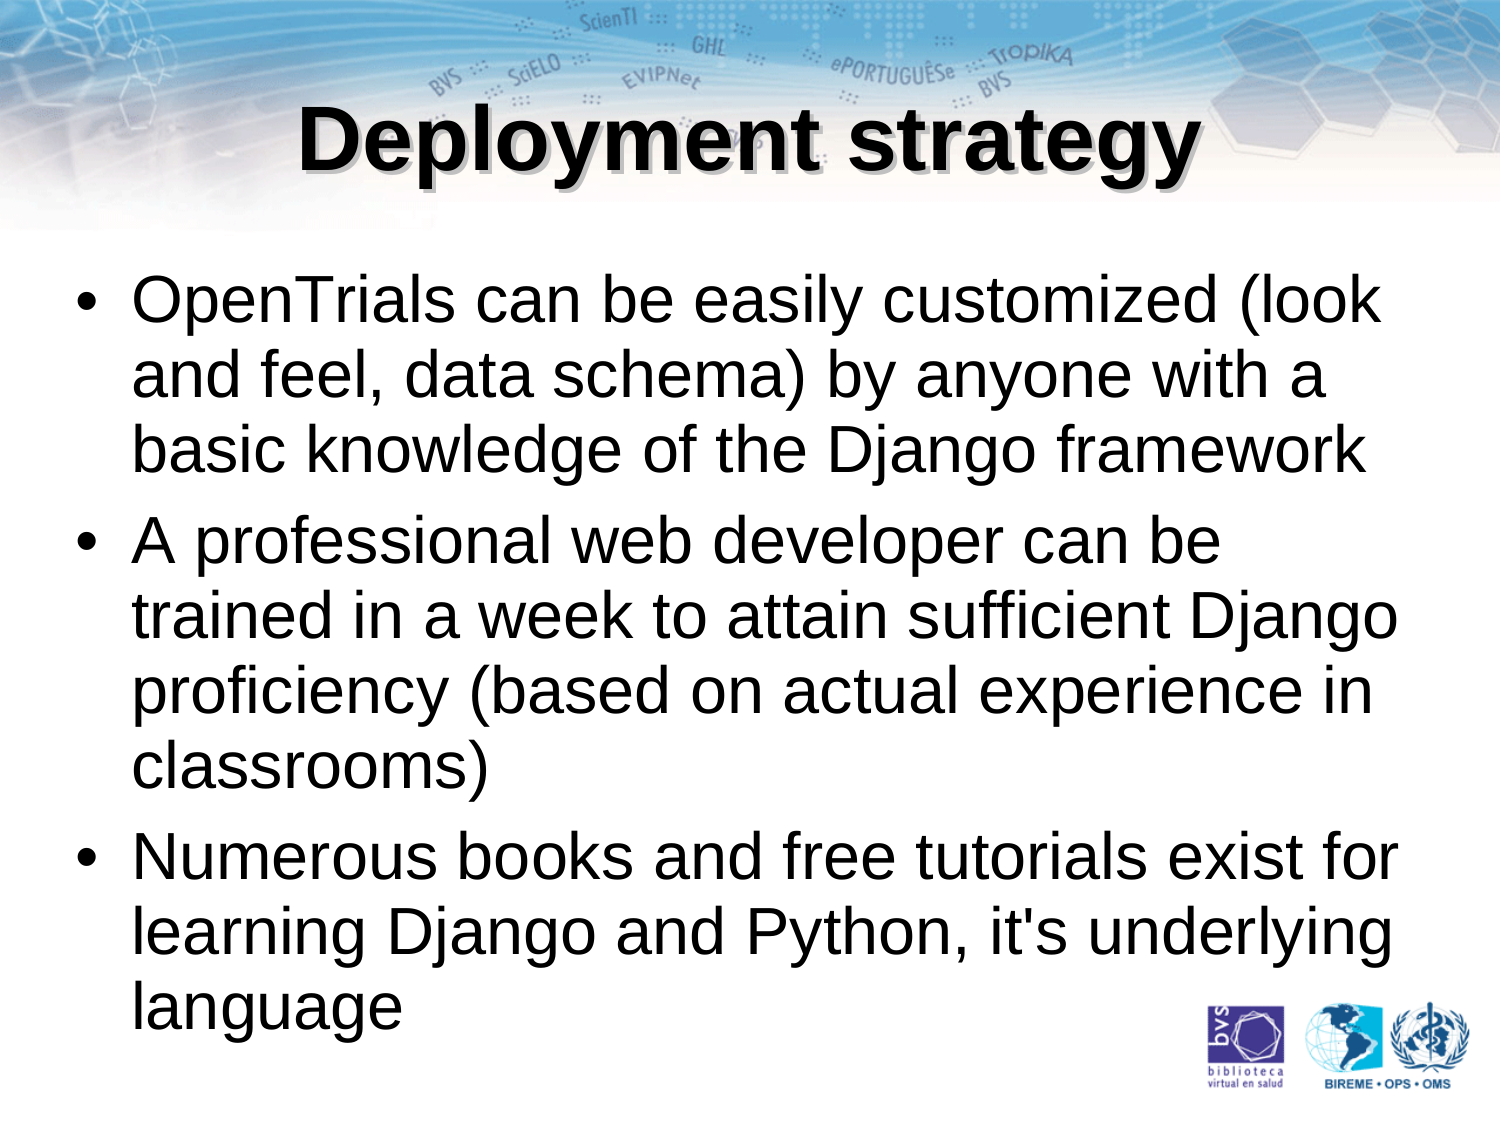

# Deployment strategy
OpenTrials can be easily customized (look and feel, data schema) by anyone with a basic knowledge of the Django framework
A professional web developer can be trained in a week to attain sufficient Django proficiency (based on actual experience in classrooms)
Numerous books and free tutorials exist for learning Django and Python, it's underlying language